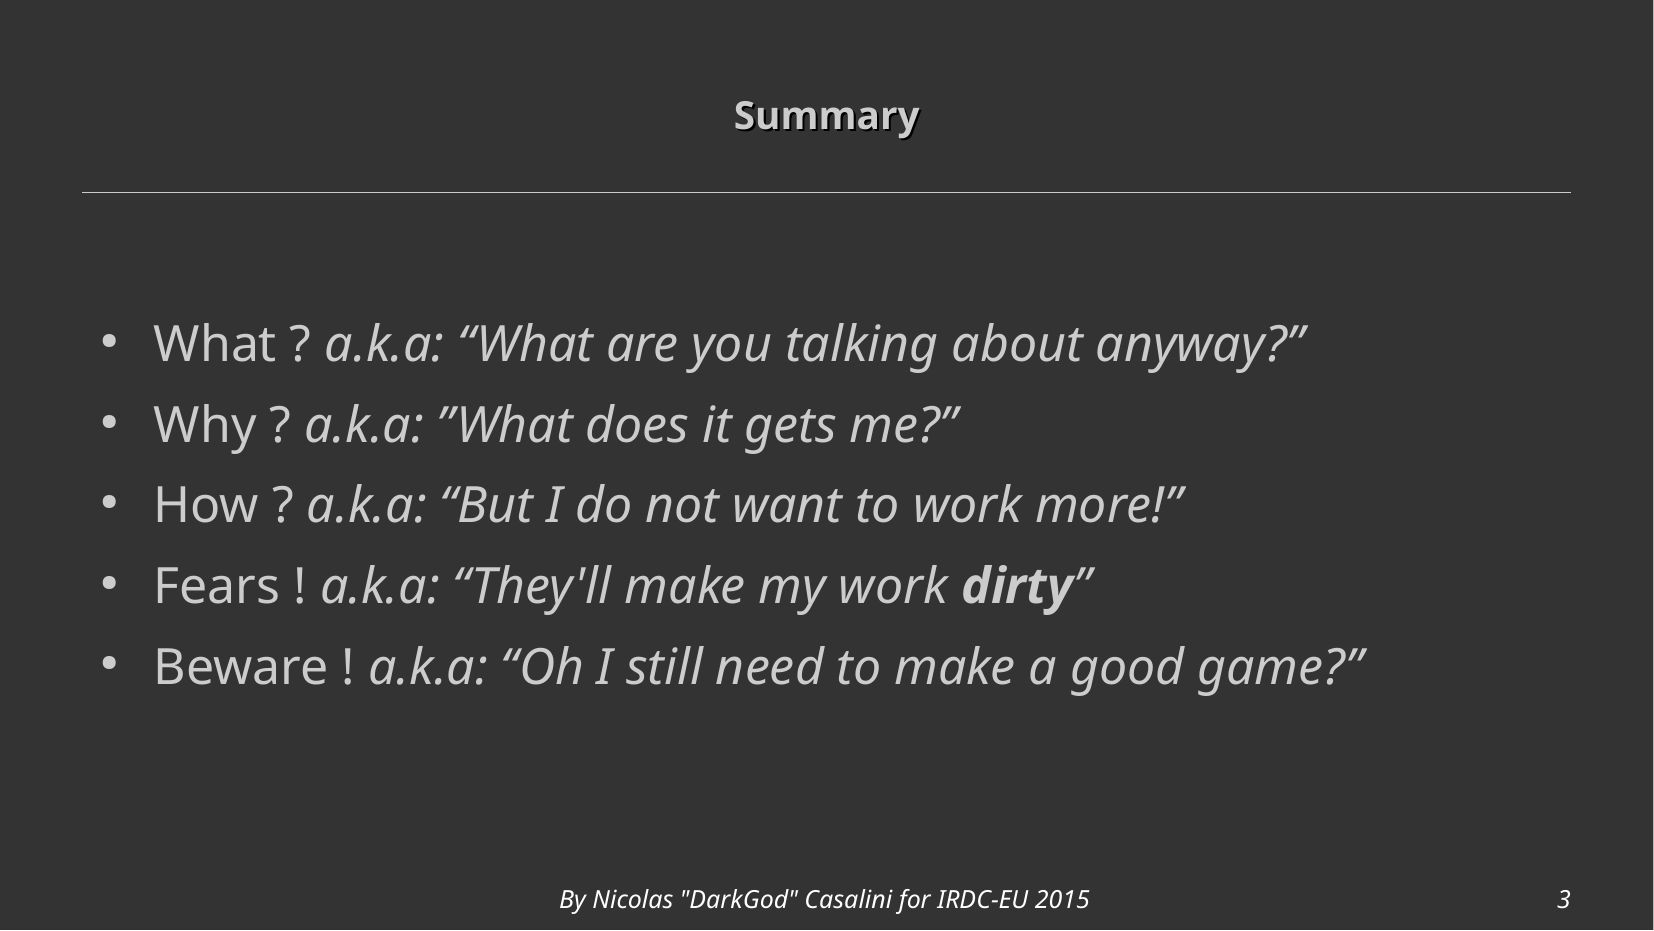

# Summary
What ? a.k.a: “What are you talking about anyway?”
Why ? a.k.a: ”What does it gets me?”
How ? a.k.a: “But I do not want to work more!”
Fears ! a.k.a: “They'll make my work dirty”
Beware ! a.k.a: “Oh I still need to make a good game?”
By Nicolas "DarkGod" Casalini for IRDC-EU 2015
3